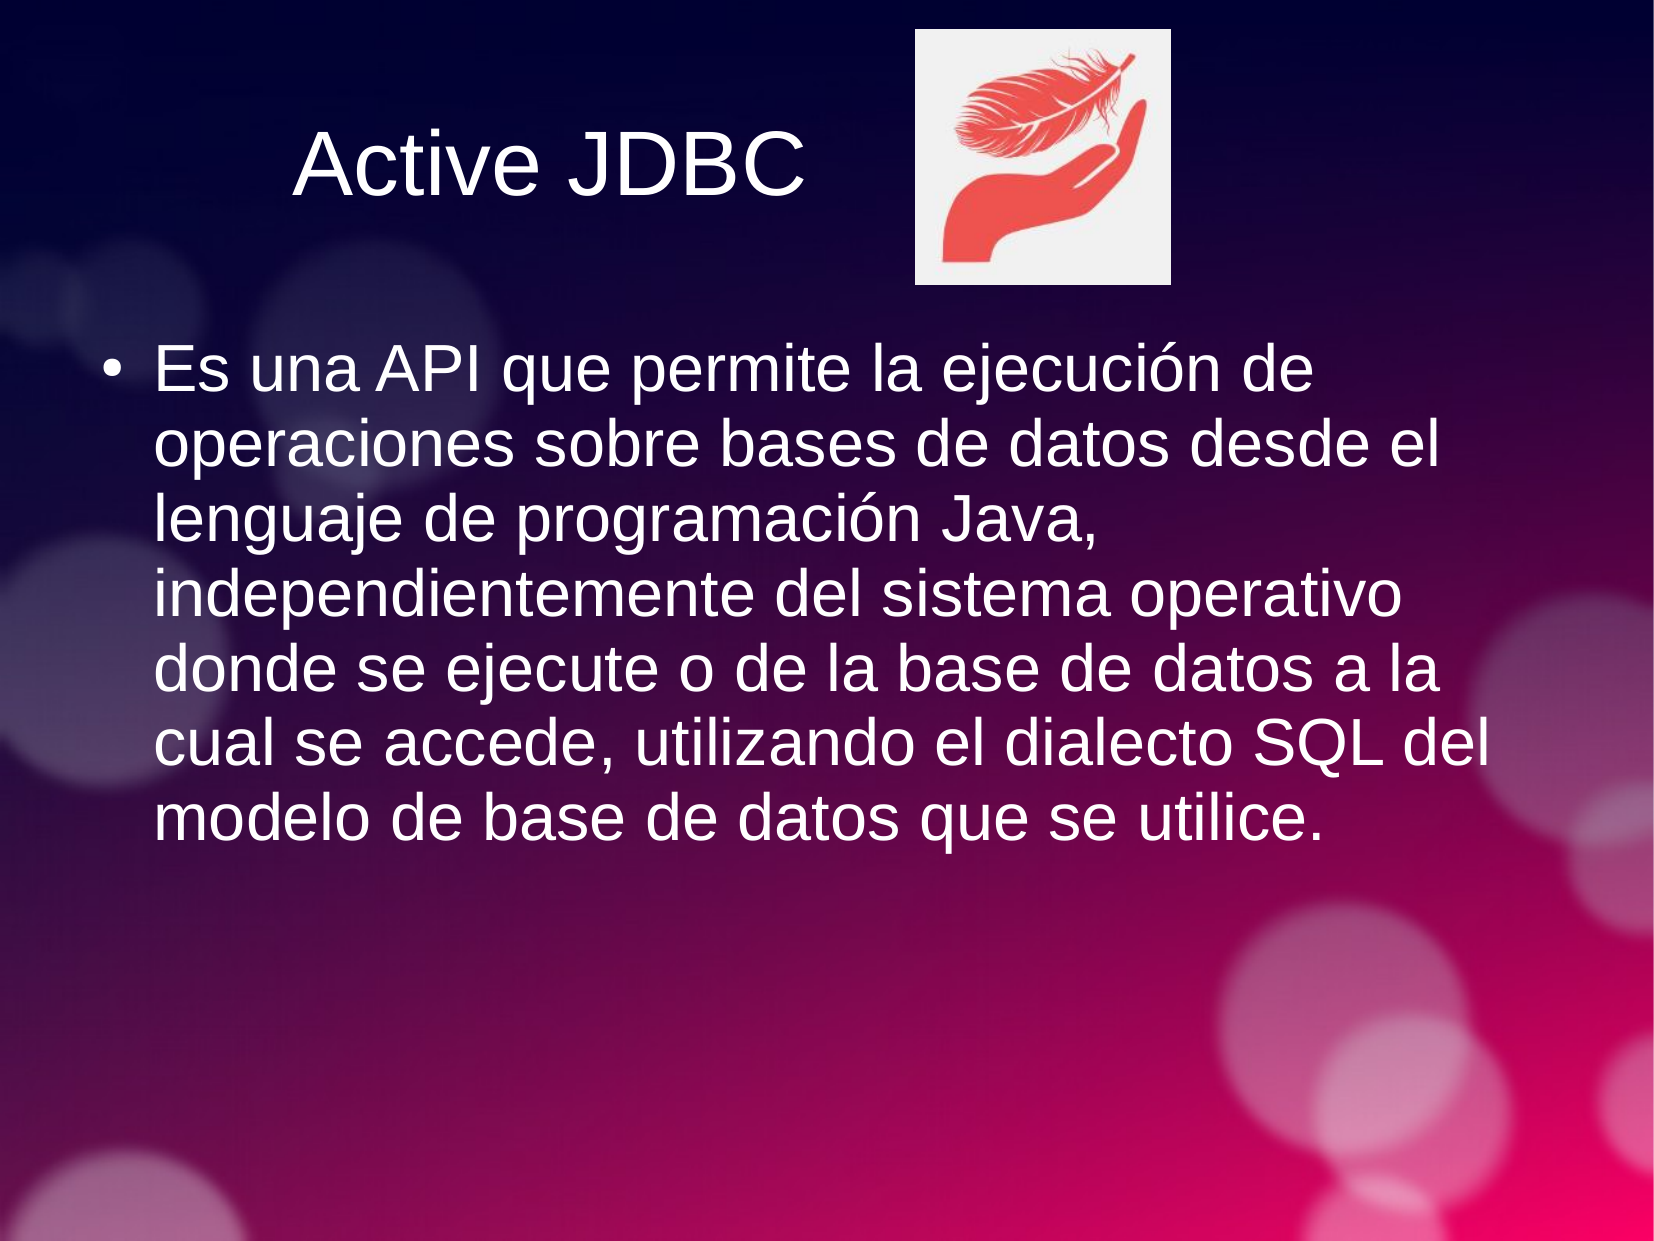

# Active JDBC
Es una API que permite la ejecución de operaciones sobre bases de datos desde el lenguaje de programación Java, independientemente del sistema operativo donde se ejecute o de la base de datos a la cual se accede, utilizando el dialecto SQL del modelo de base de datos que se utilice.